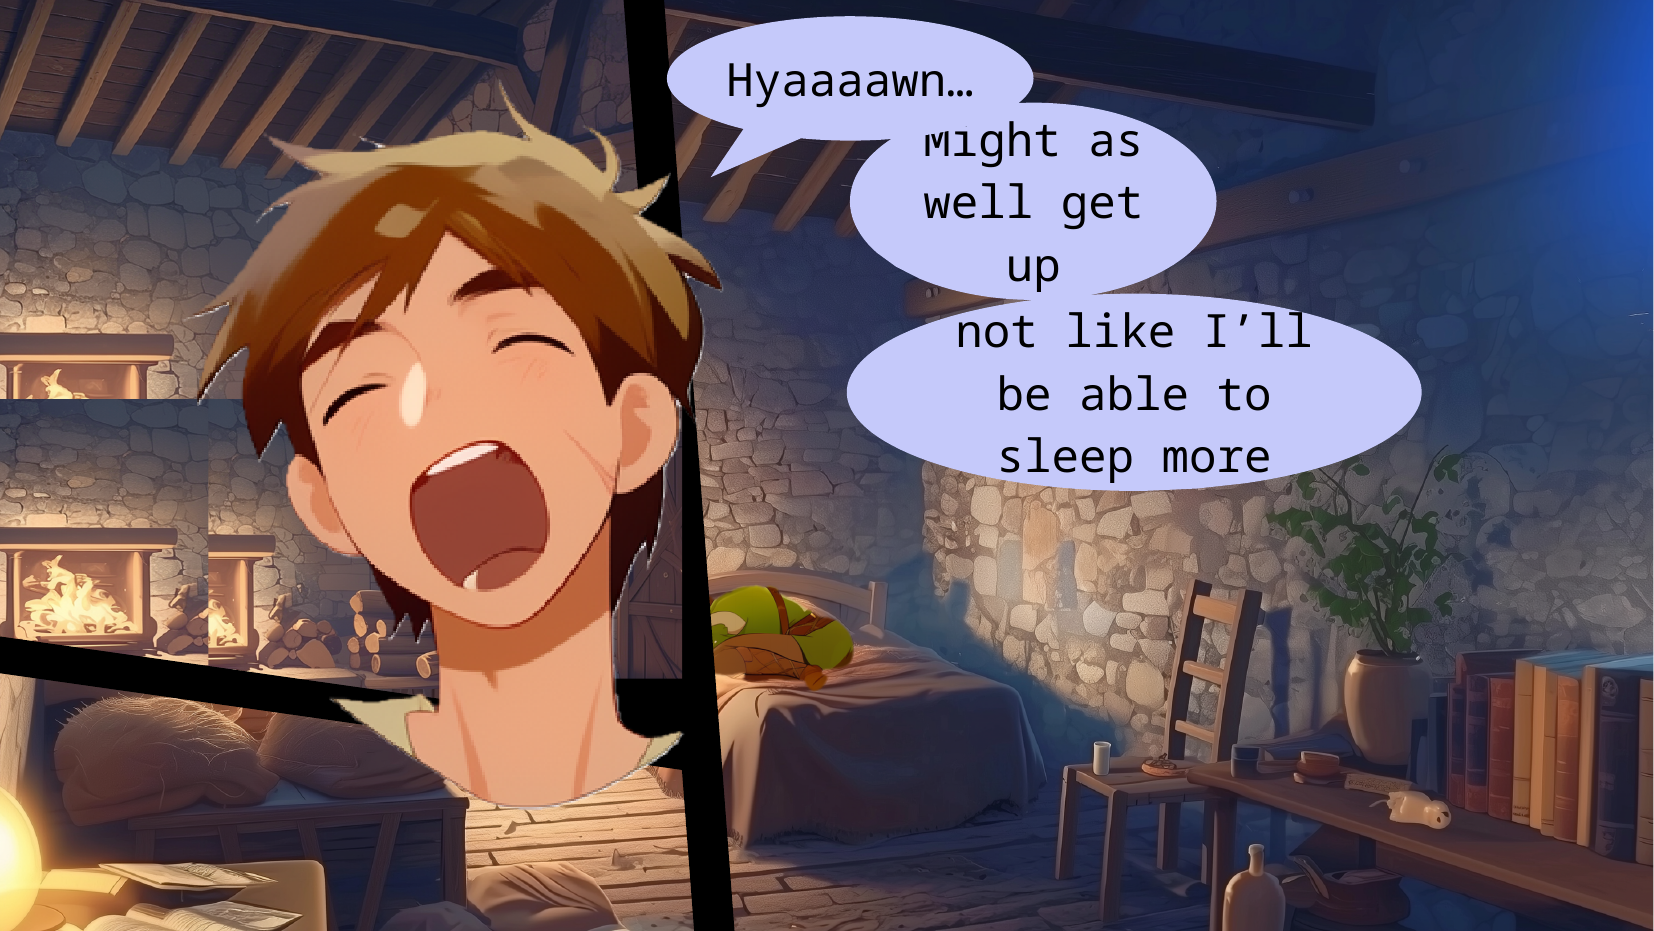

Hyaaaawn…
Might as well get up
not like I’ll be able to sleep more